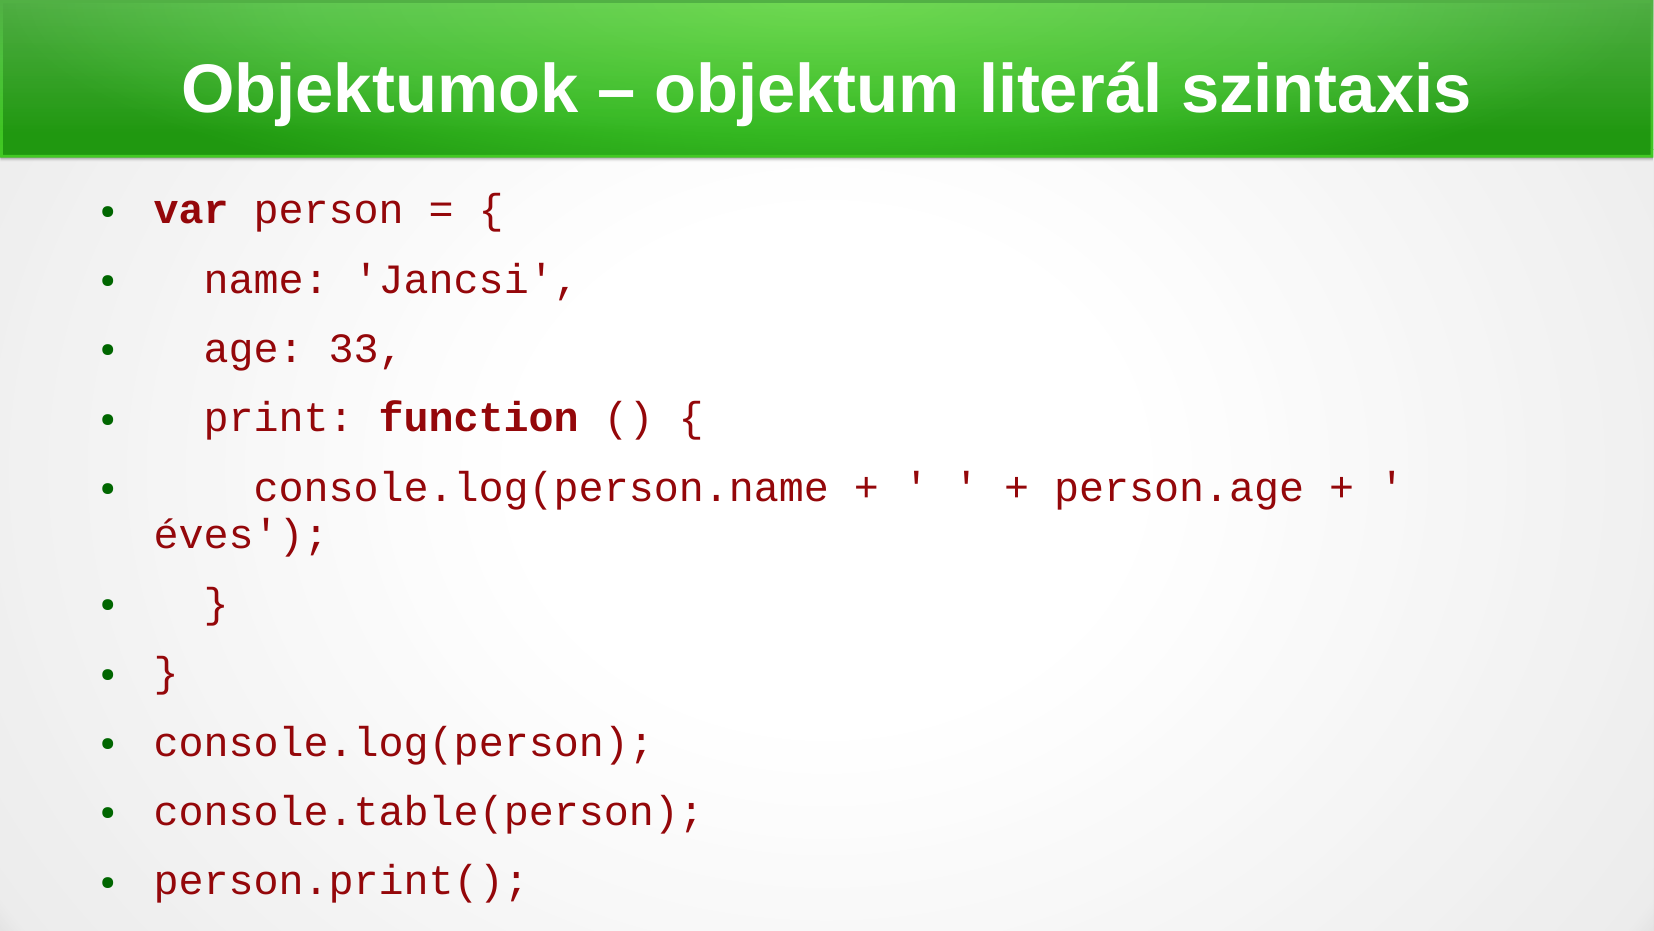

# Objektumok – objektum literál szintaxis
var person = {
 name: 'Jancsi',
 age: 33,
 print: function () {
 console.log(person.name + ' ' + person.age + ' éves');
 }
}
console.log(person);
console.table(person);
person.print();